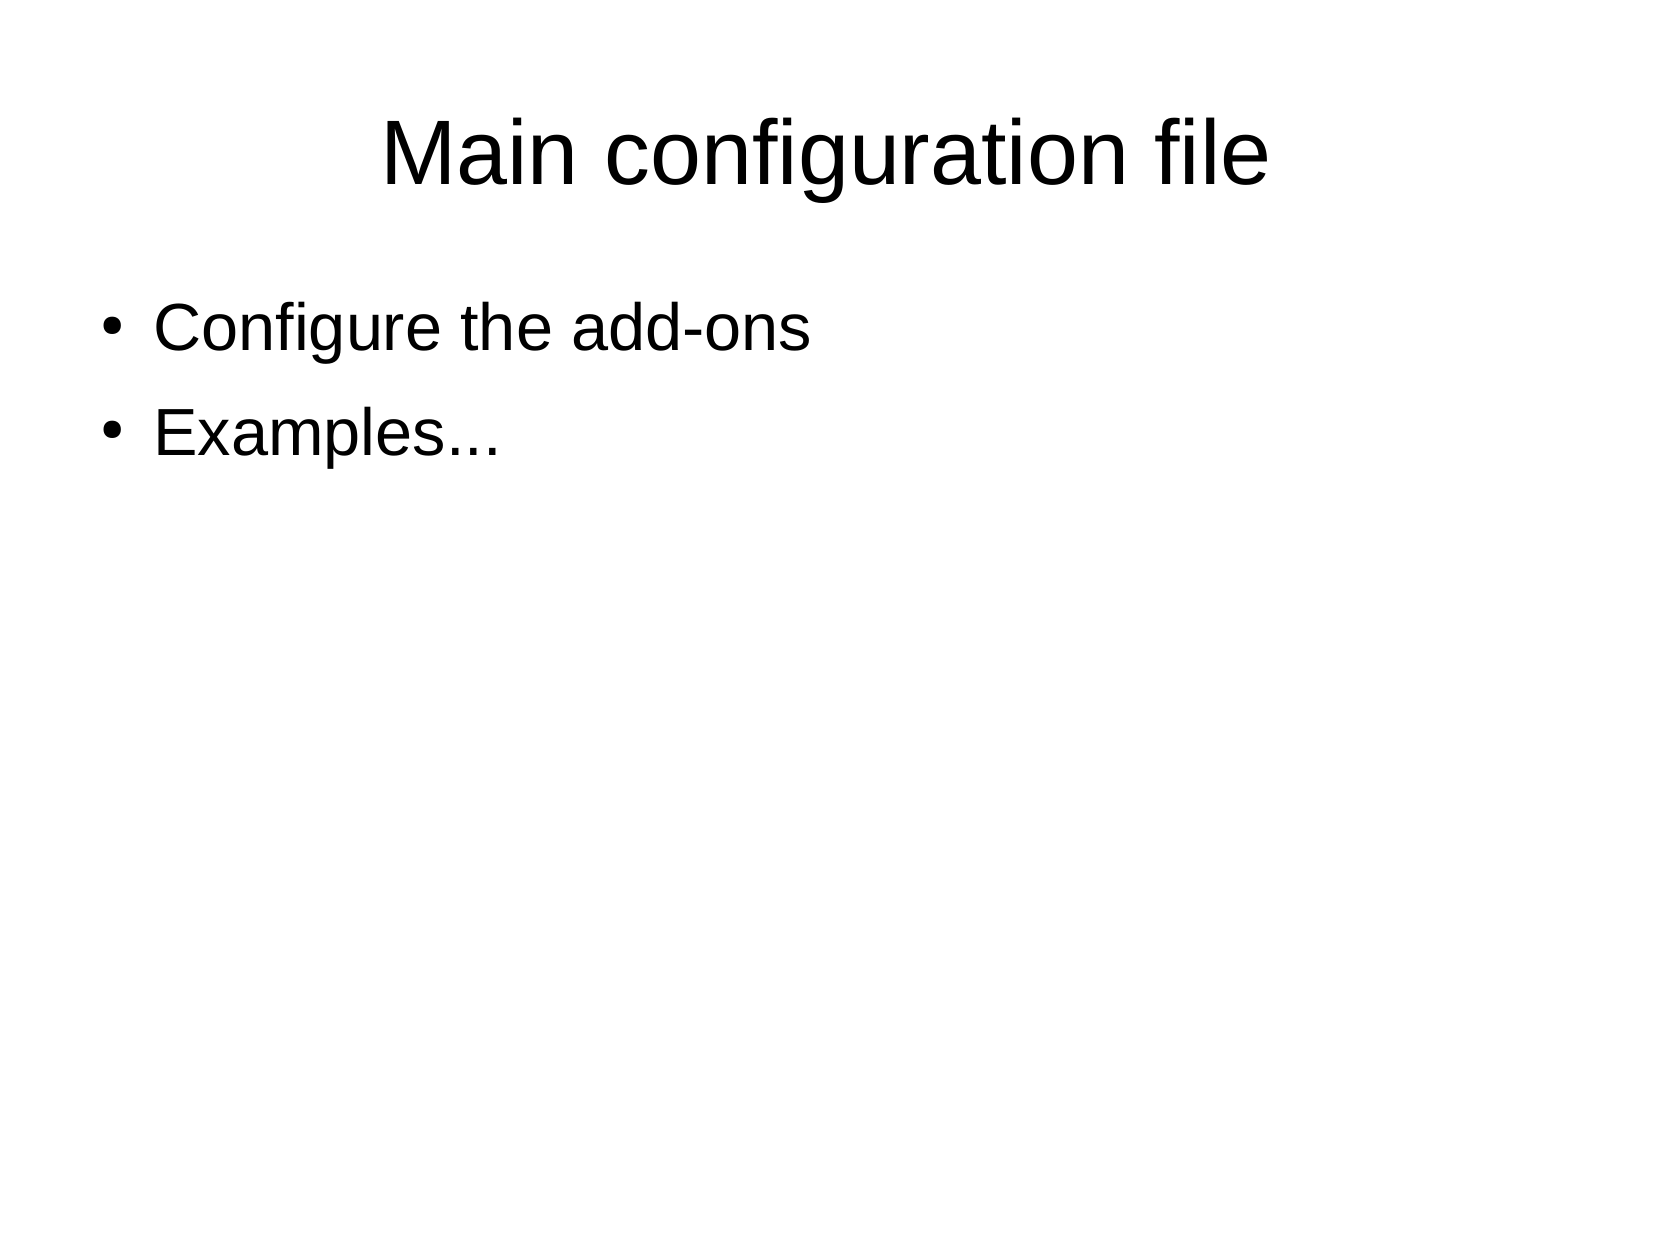

# Main configuration file
Configure the add-ons
Examples...